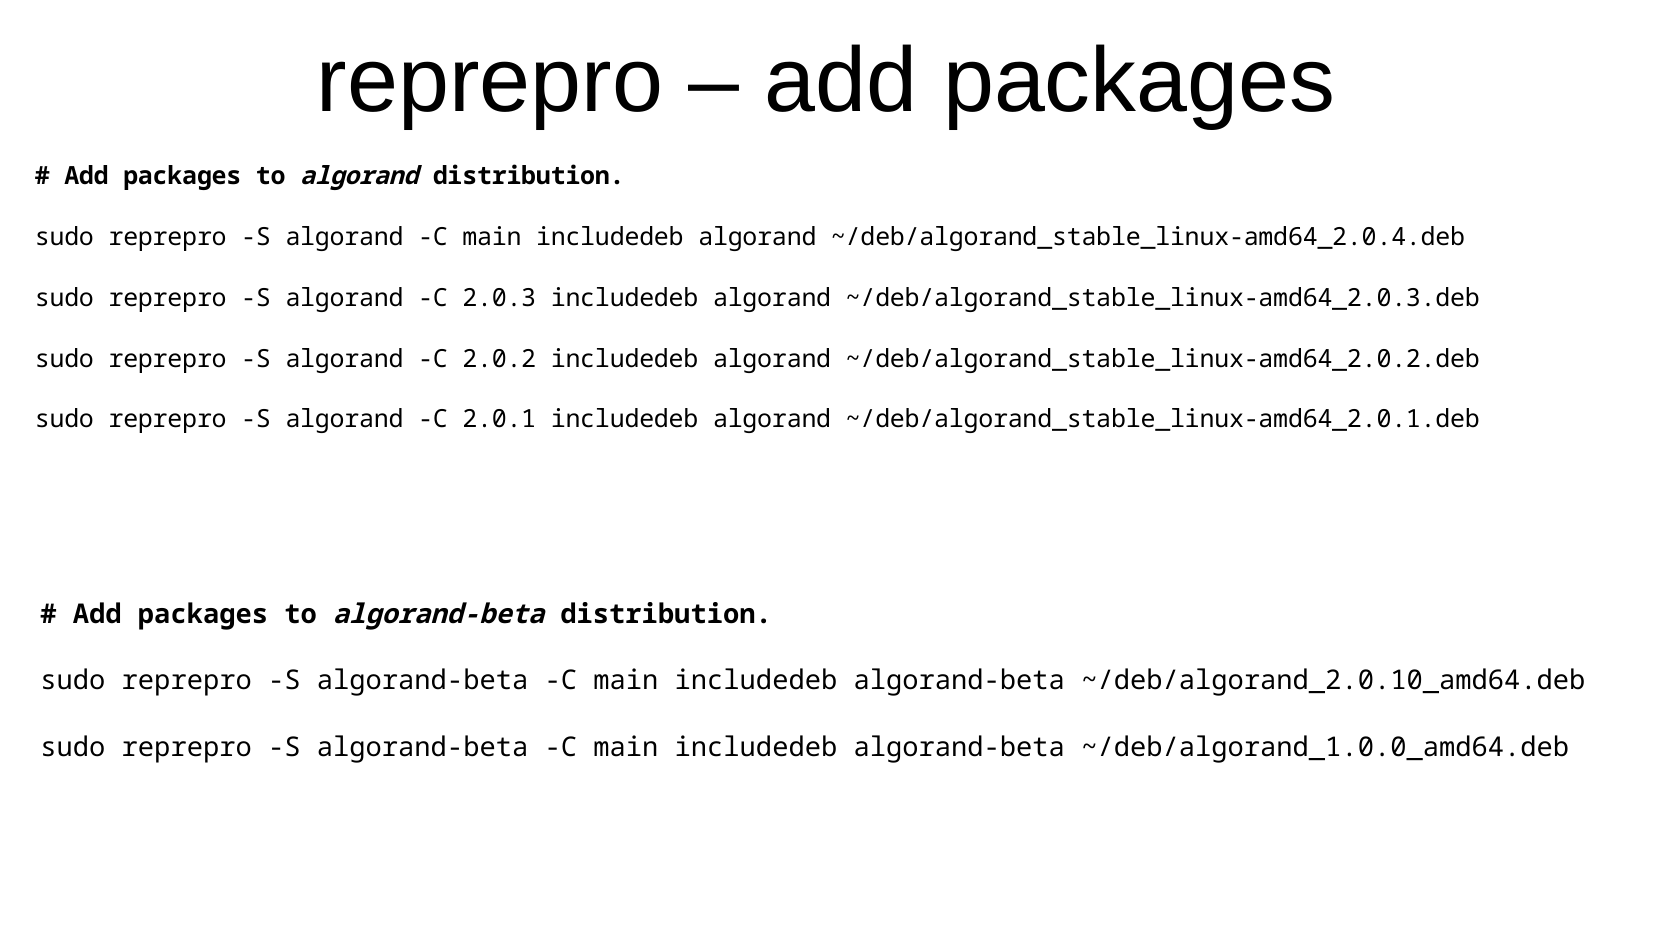

# reprepro – add packages
# Add packages to algorand distribution.
sudo reprepro -S algorand -C main includedeb algorand ~/deb/algorand_stable_linux-amd64_2.0.4.deb
sudo reprepro -S algorand -C 2.0.3 includedeb algorand ~/deb/algorand_stable_linux-amd64_2.0.3.deb
sudo reprepro -S algorand -C 2.0.2 includedeb algorand ~/deb/algorand_stable_linux-amd64_2.0.2.deb
sudo reprepro -S algorand -C 2.0.1 includedeb algorand ~/deb/algorand_stable_linux-amd64_2.0.1.deb
# Add packages to algorand-beta distribution.
sudo reprepro -S algorand-beta -C main includedeb algorand-beta ~/deb/algorand_2.0.10_amd64.deb
sudo reprepro -S algorand-beta -C main includedeb algorand-beta ~/deb/algorand_1.0.0_amd64.deb